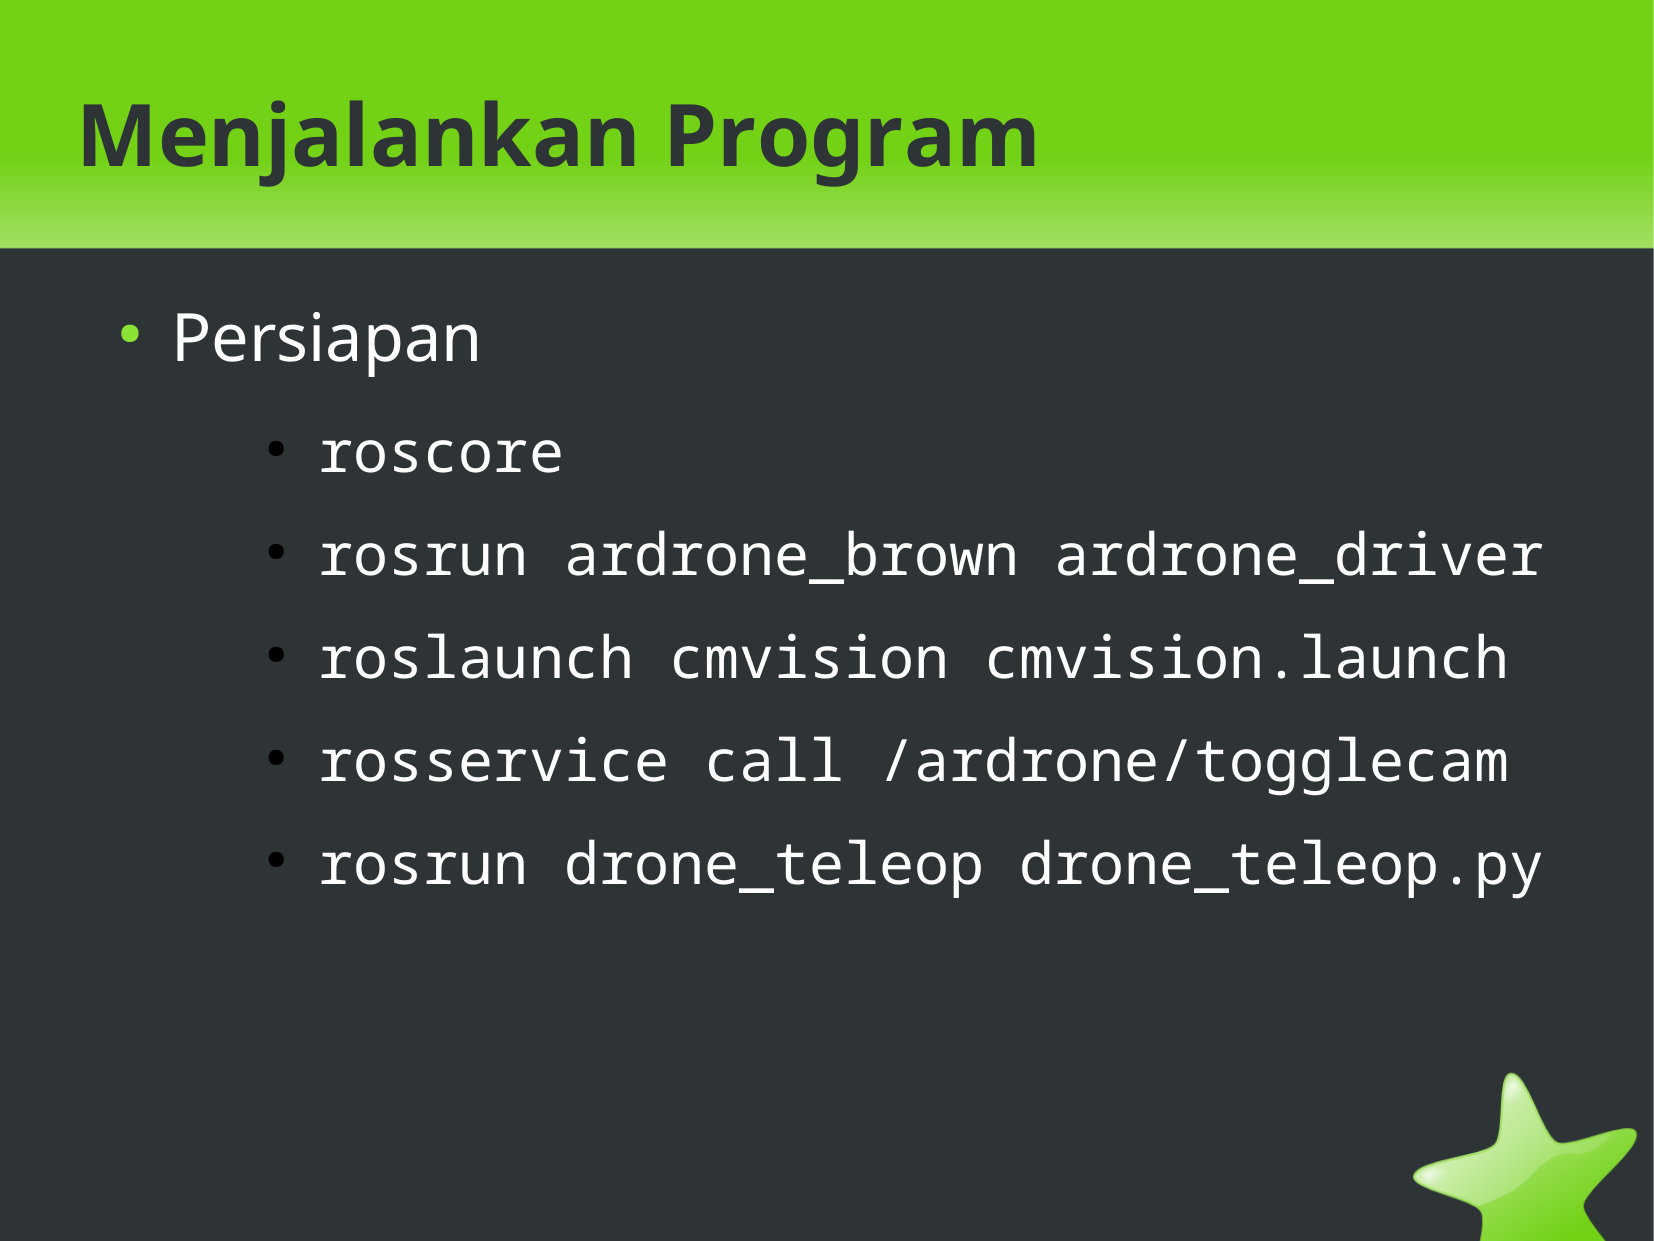

# Menjalankan Program
Persiapan
roscore
rosrun ardrone_brown ardrone_driver
roslaunch cmvision cmvision.launch
rosservice call /ardrone/togglecam
rosrun drone_teleop drone_teleop.py